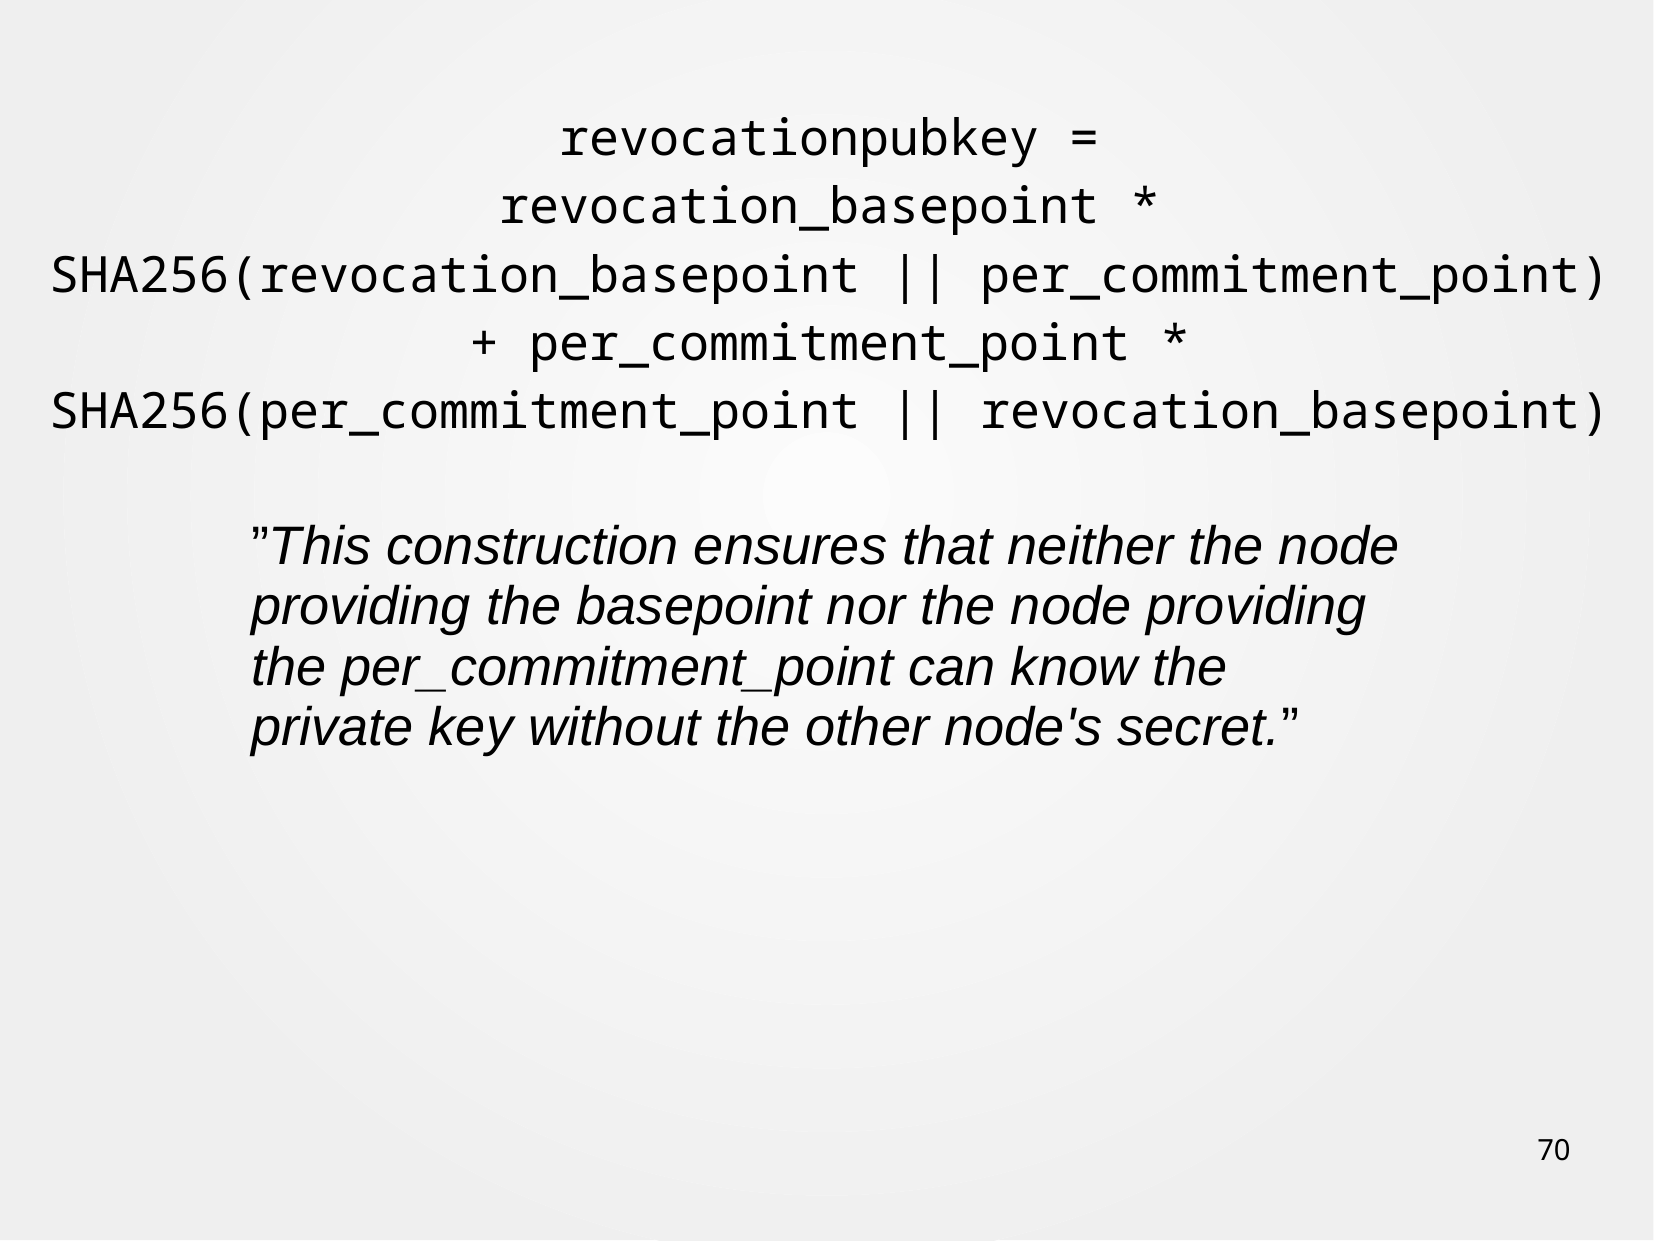

revocationpubkey =
revocation_basepoint *
SHA256(revocation_basepoint || per_commitment_point) + per_commitment_point *
SHA256(per_commitment_point || revocation_basepoint)
”This construction ensures that neither the node providing the basepoint nor the node providing the per_commitment_point can know the private key without the other node's secret.”
70